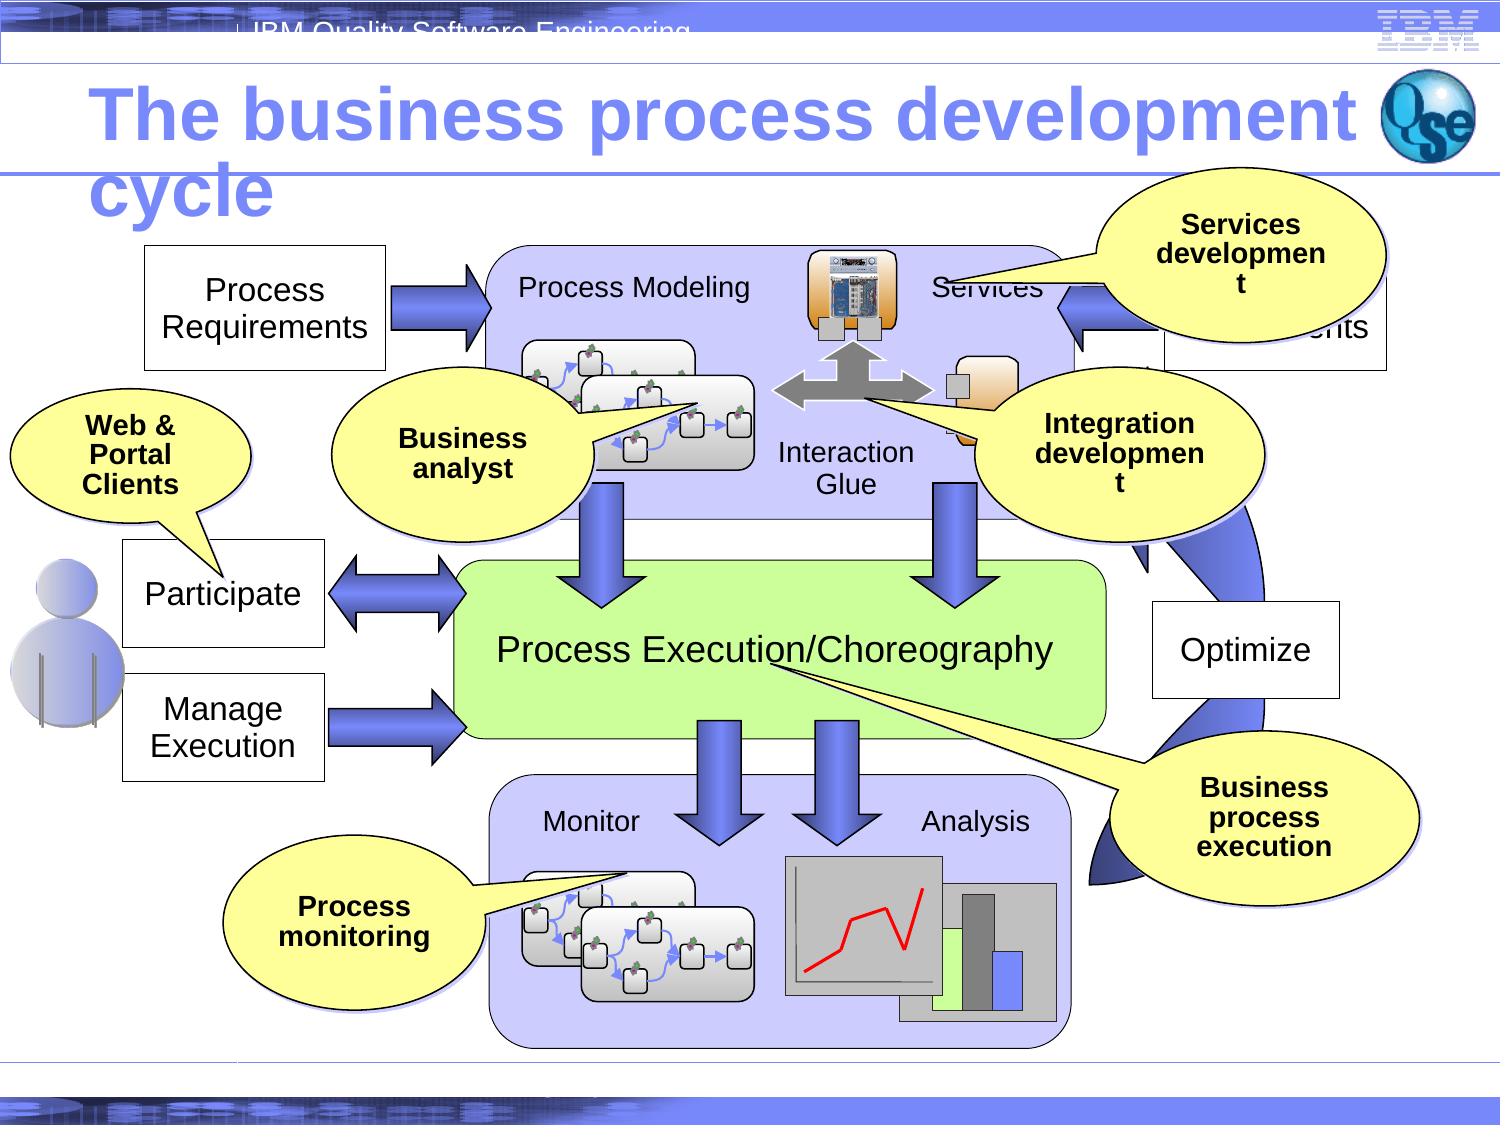

# The business process development cycle
Services development
Process Requirements
Existing Components
Process Modeling
Services
Business
analyst
Integration development
Web & Portal Clients
Interaction
Glue
Participate
Process Execution/Choreography
Optimize
Manage Execution
Business process execution
Monitor
Analysis
Process monitoring
38